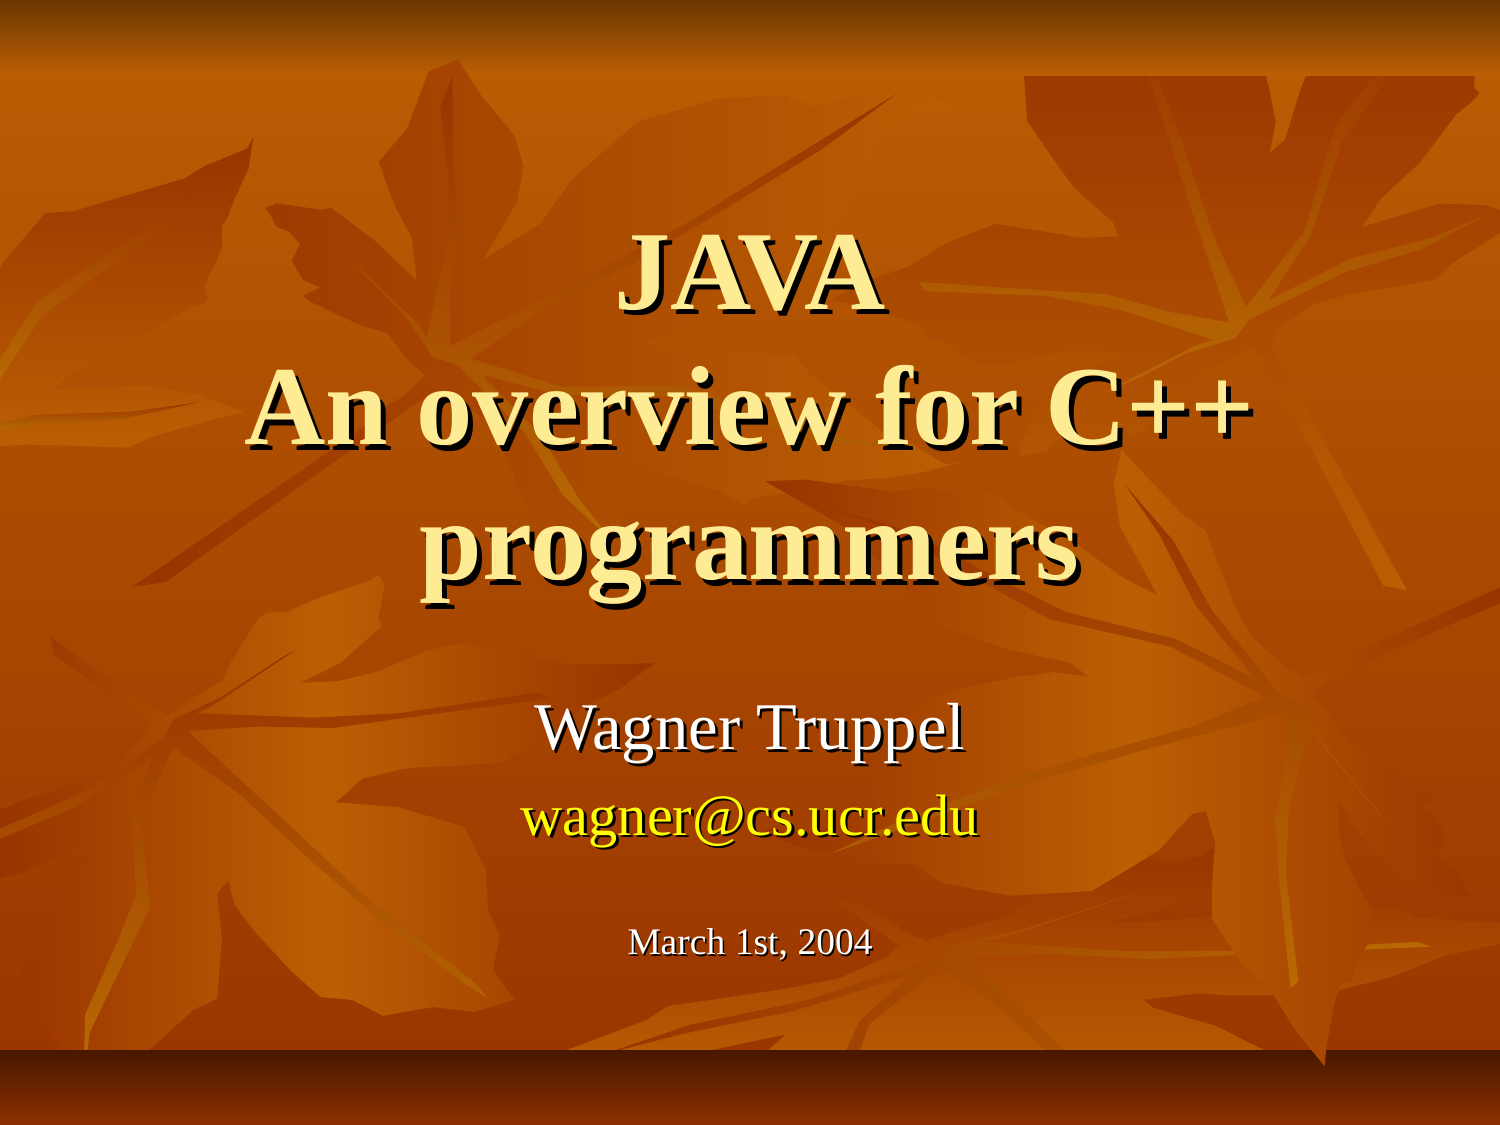

# JAVA An overview for C++ programmers
Wagner Truppel
wagner@cs.ucr.edu
March 1st, 2004